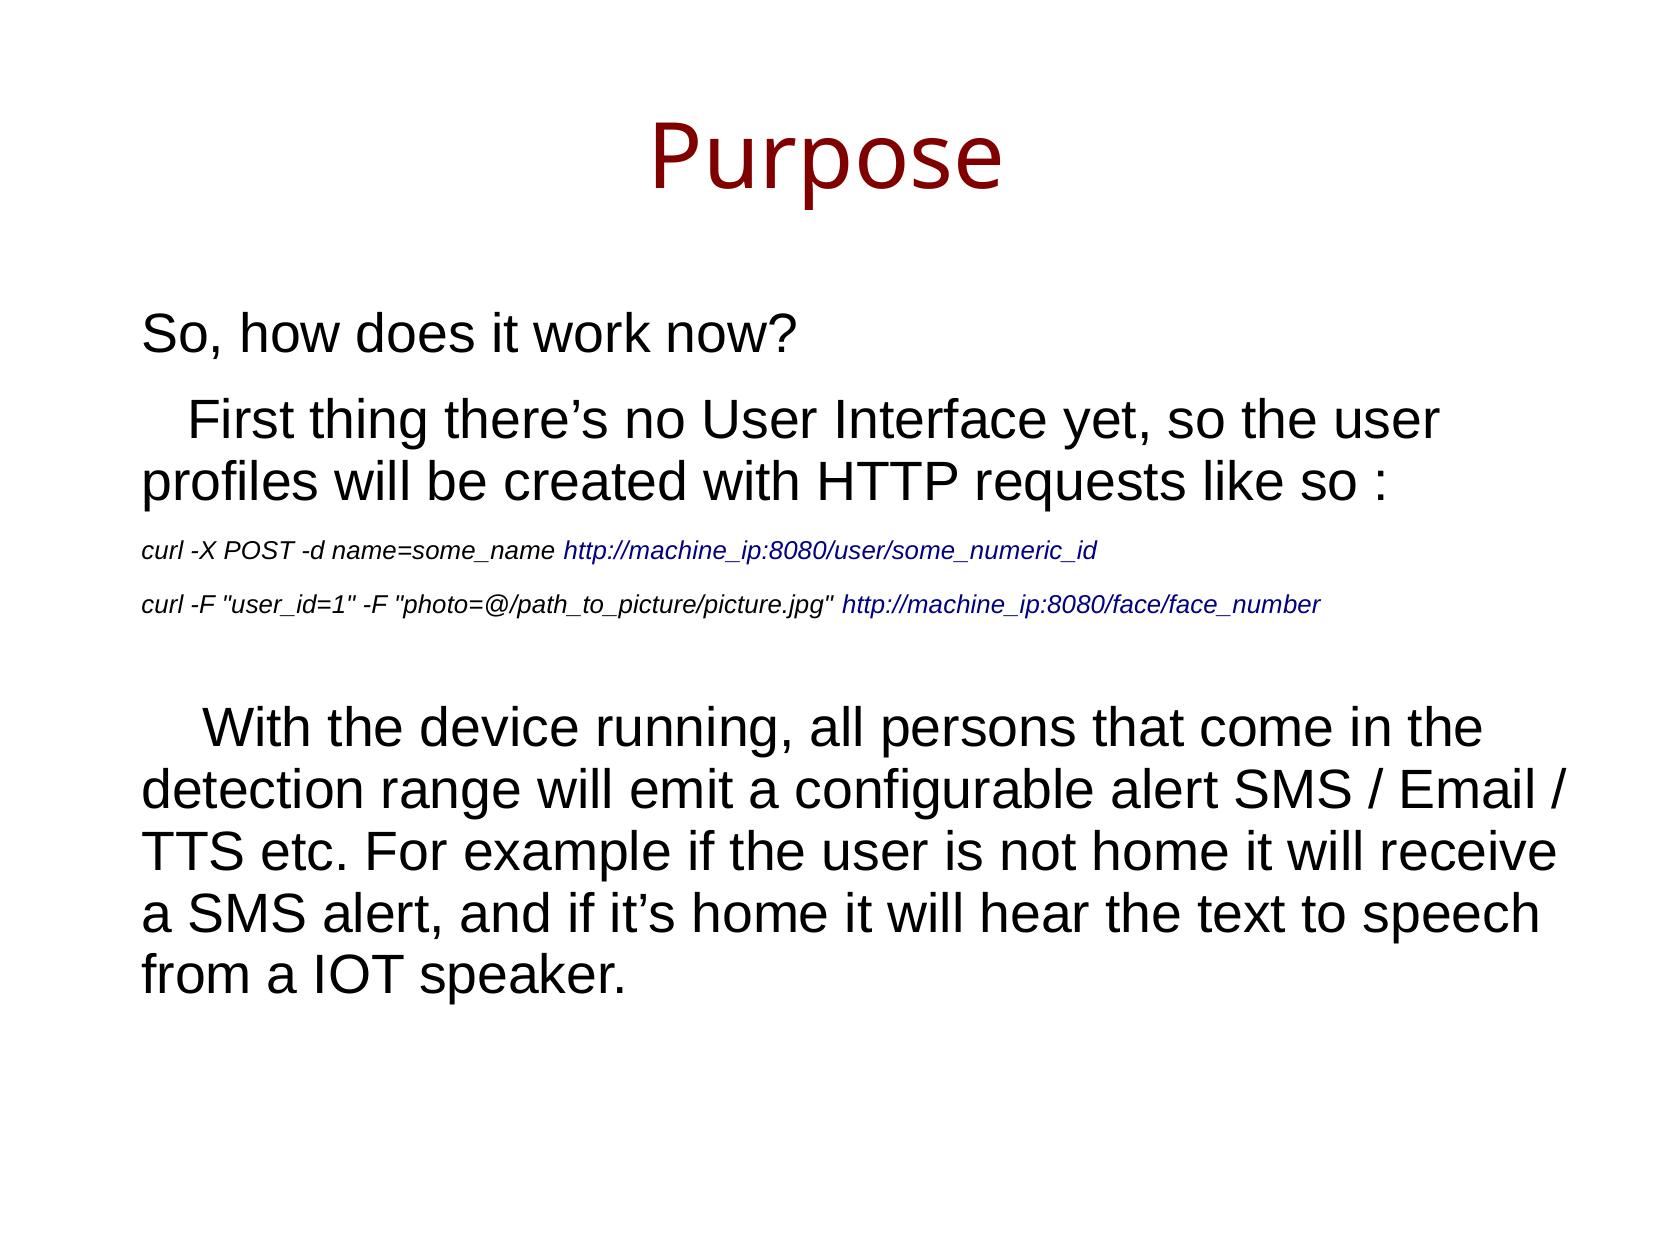

# Purpose
So, how does it work now?
 First thing there’s no User Interface yet, so the user profiles will be created with HTTP requests like so :
curl -X POST -d name=some_name http://machine_ip:8080/user/some_numeric_id
curl -F "user_id=1" -F "photo=@/path_to_picture/picture.jpg" http://machine_ip:8080/face/face_number
 With the device running, all persons that come in the detection range will emit a configurable alert SMS / Email / TTS etc. For example if the user is not home it will receive a SMS alert, and if it’s home it will hear the text to speech from a IOT speaker.